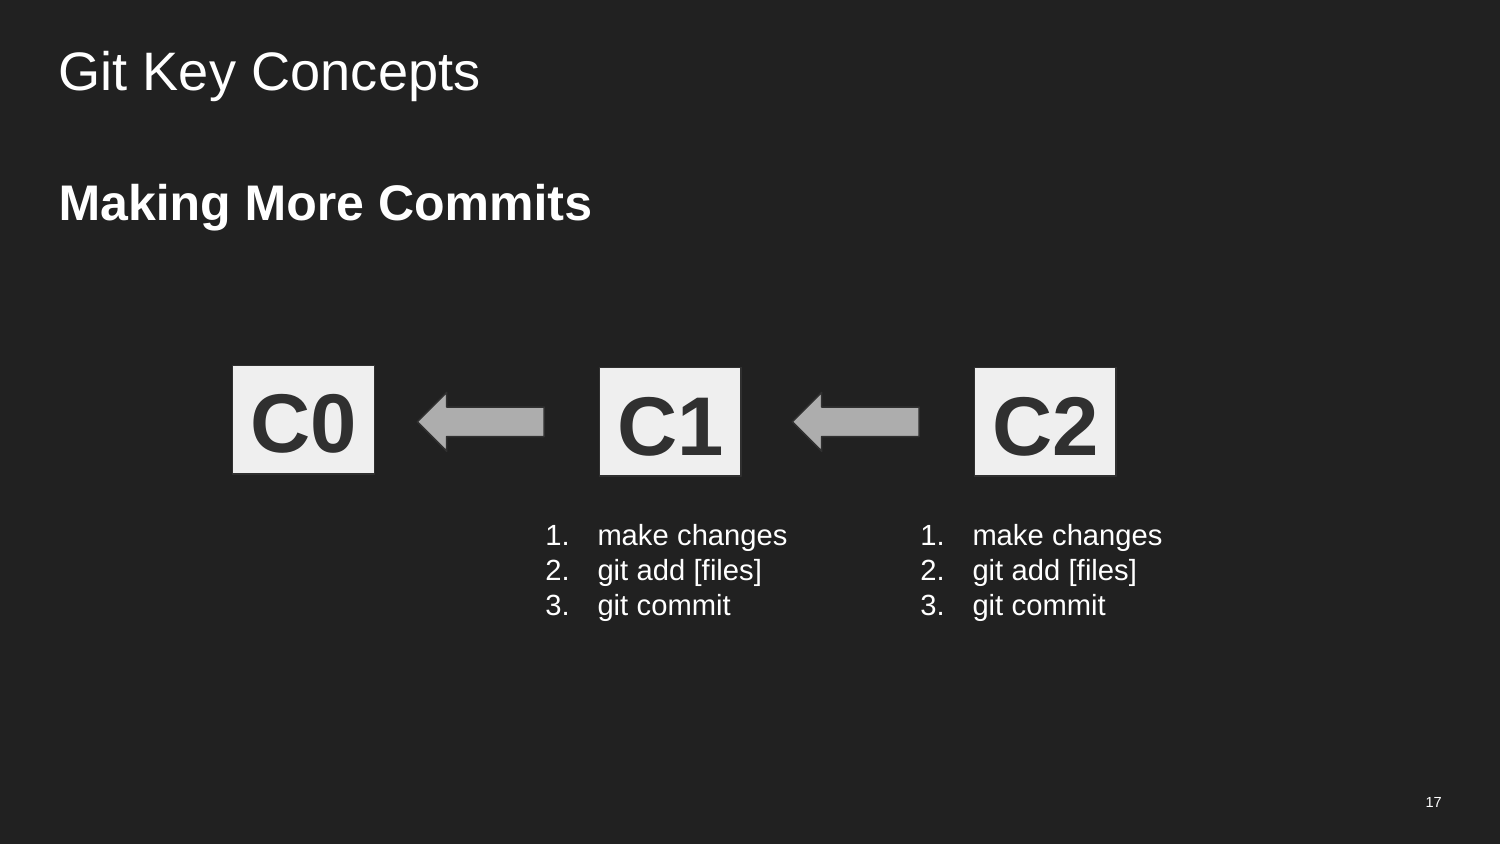

Git Key Concepts
# Making More Commits
C0
C1
C2
make changes
git add [files]
git commit
make changes
git add [files]
git commit